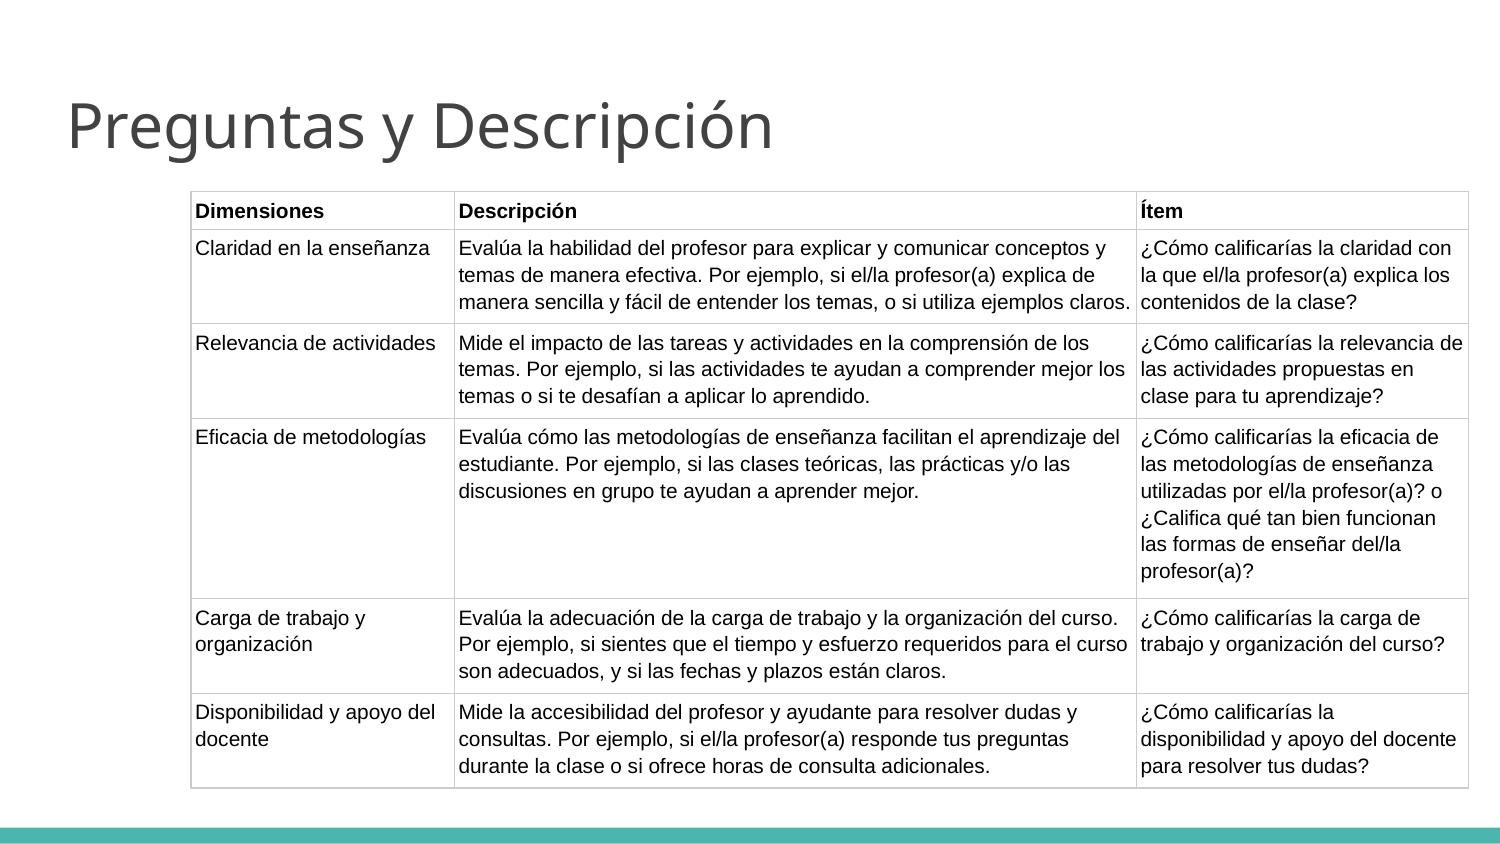

# Preguntas y Descripción
| Dimensiones | Descripción | Ítem |
| --- | --- | --- |
| Claridad en la enseñanza | Evalúa la habilidad del profesor para explicar y comunicar conceptos y temas de manera efectiva. Por ejemplo, si el/la profesor(a) explica de manera sencilla y fácil de entender los temas, o si utiliza ejemplos claros. | ¿Cómo calificarías la claridad con la que el/la profesor(a) explica los contenidos de la clase? |
| Relevancia de actividades | Mide el impacto de las tareas y actividades en la comprensión de los temas. Por ejemplo, si las actividades te ayudan a comprender mejor los temas o si te desafían a aplicar lo aprendido. | ¿Cómo calificarías la relevancia de las actividades propuestas en clase para tu aprendizaje? |
| Eficacia de metodologías | Evalúa cómo las metodologías de enseñanza facilitan el aprendizaje del estudiante. Por ejemplo, si las clases teóricas, las prácticas y/o las discusiones en grupo te ayudan a aprender mejor. | ¿Cómo calificarías la eficacia de las metodologías de enseñanza utilizadas por el/la profesor(a)? o ¿Califica qué tan bien funcionan las formas de enseñar del/la profesor(a)? |
| Carga de trabajo y organización | Evalúa la adecuación de la carga de trabajo y la organización del curso. Por ejemplo, si sientes que el tiempo y esfuerzo requeridos para el curso son adecuados, y si las fechas y plazos están claros. | ¿Cómo calificarías la carga de trabajo y organización del curso? |
| Disponibilidad y apoyo del docente | Mide la accesibilidad del profesor y ayudante para resolver dudas y consultas. Por ejemplo, si el/la profesor(a) responde tus preguntas durante la clase o si ofrece horas de consulta adicionales. | ¿Cómo calificarías la disponibilidad y apoyo del docente para resolver tus dudas? |